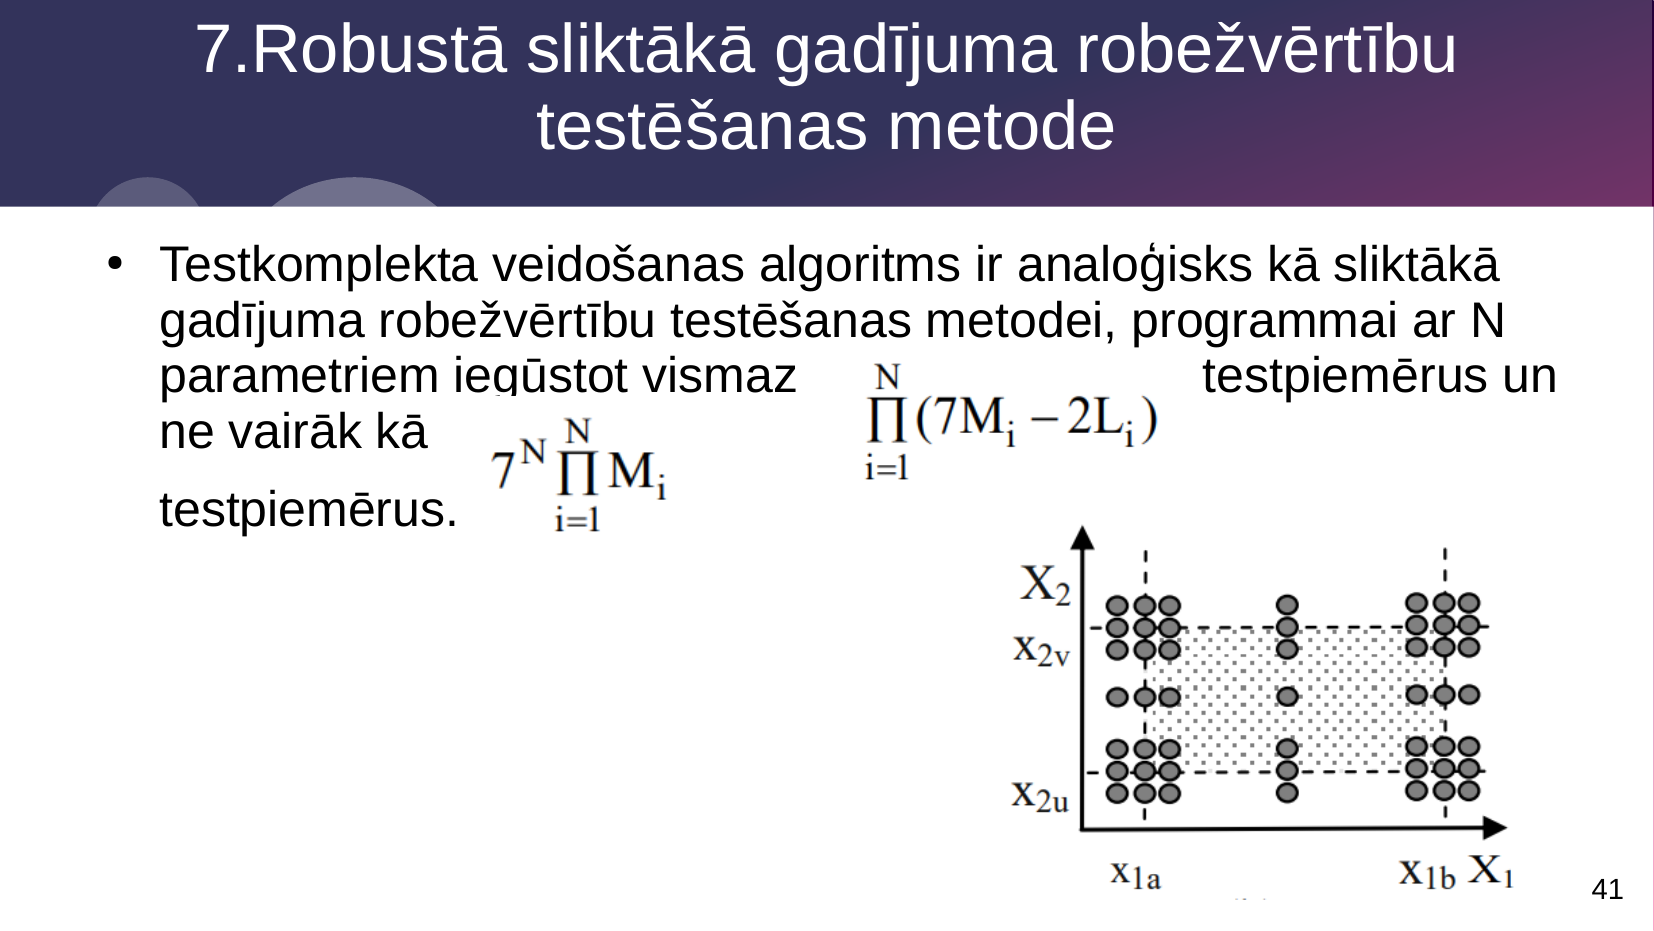

# 7.Robustā sliktākā gadījuma robežvērtību testēšanas metode
Testkomplekta veidošanas algoritms ir analoģisks kā sliktākā gadījuma robežvērtību testēšanas metodei, programmai ar N parametriem iegūstot vismaz testpiemērus un ne vairāk kā
testpiemērus.